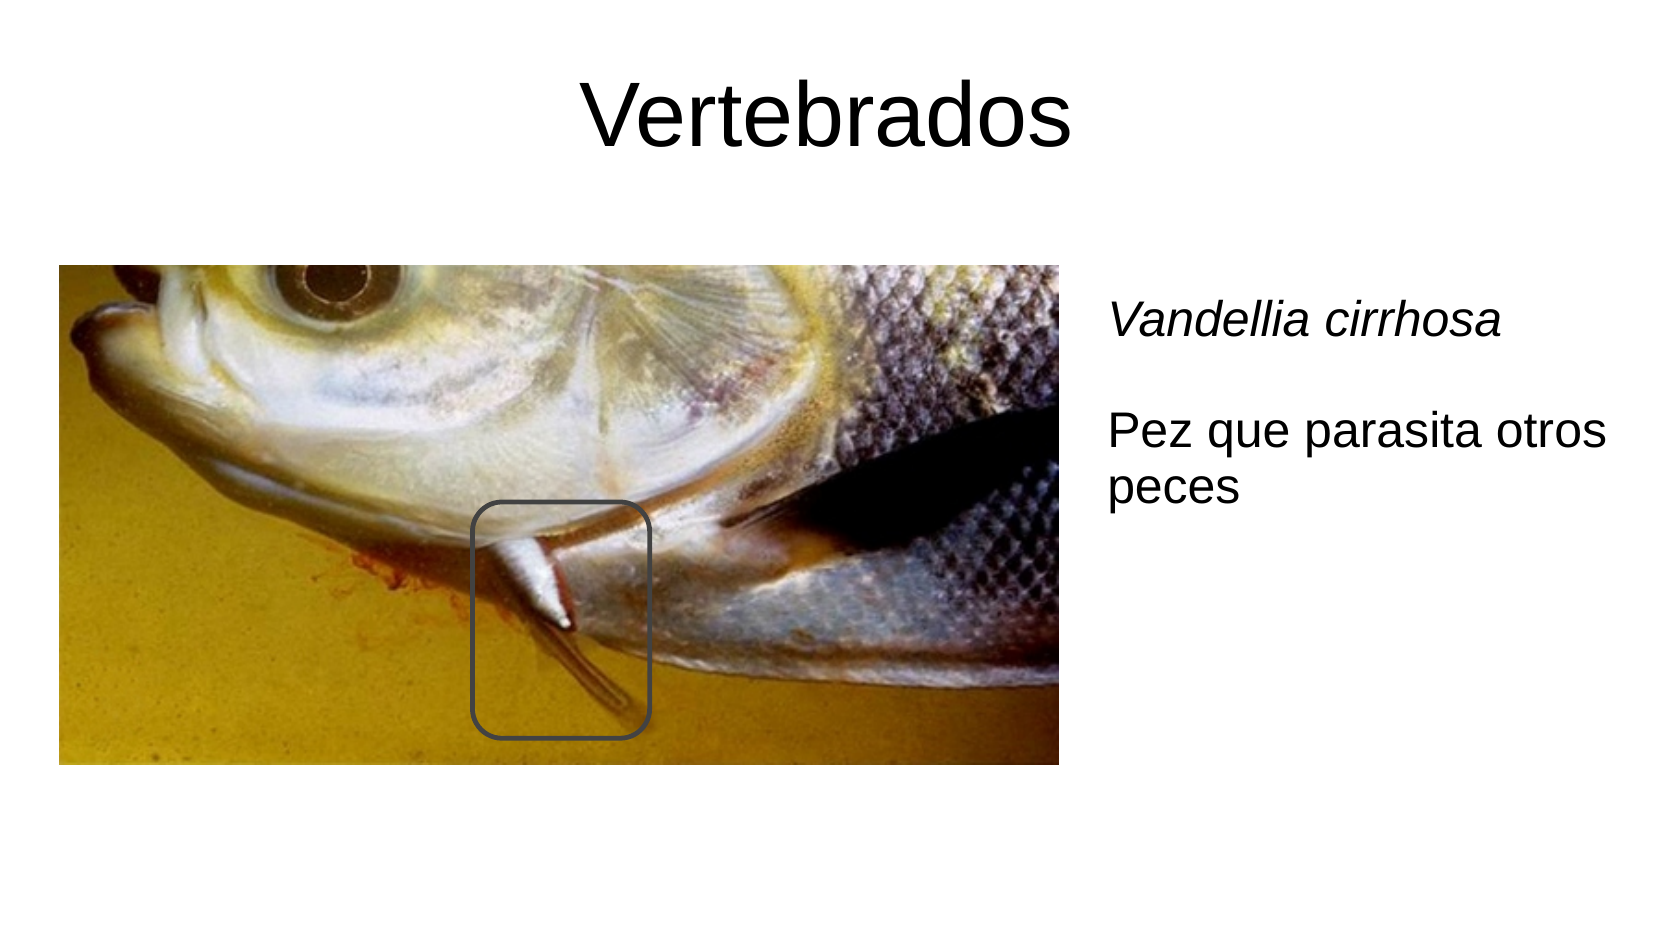

# Vertebrados
Vandellia cirrhosa
Pez que parasita otros peces